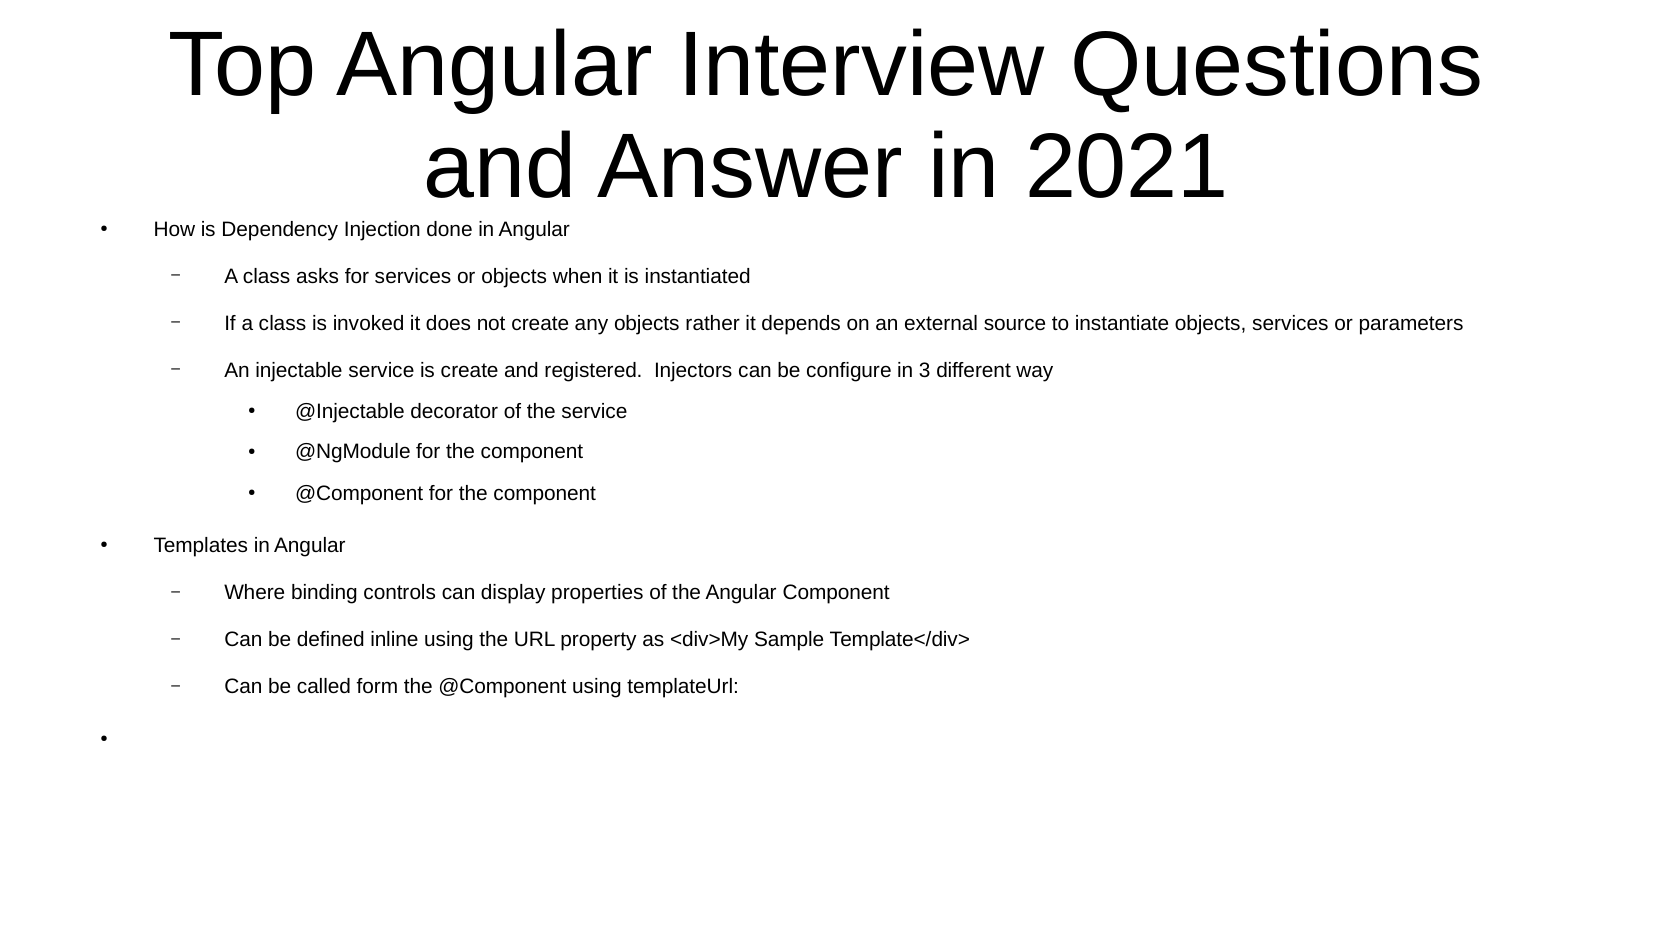

# Top Angular Interview Questions and Answer in 2021
How is Dependency Injection done in Angular
A class asks for services or objects when it is instantiated
If a class is invoked it does not create any objects rather it depends on an external source to instantiate objects, services or parameters
An injectable service is create and registered. Injectors can be configure in 3 different way
@Injectable decorator of the service
@NgModule for the component
@Component for the component
Templates in Angular
Where binding controls can display properties of the Angular Component
Can be defined inline using the URL property as <div>My Sample Template</div>
Can be called form the @Component using templateUrl: